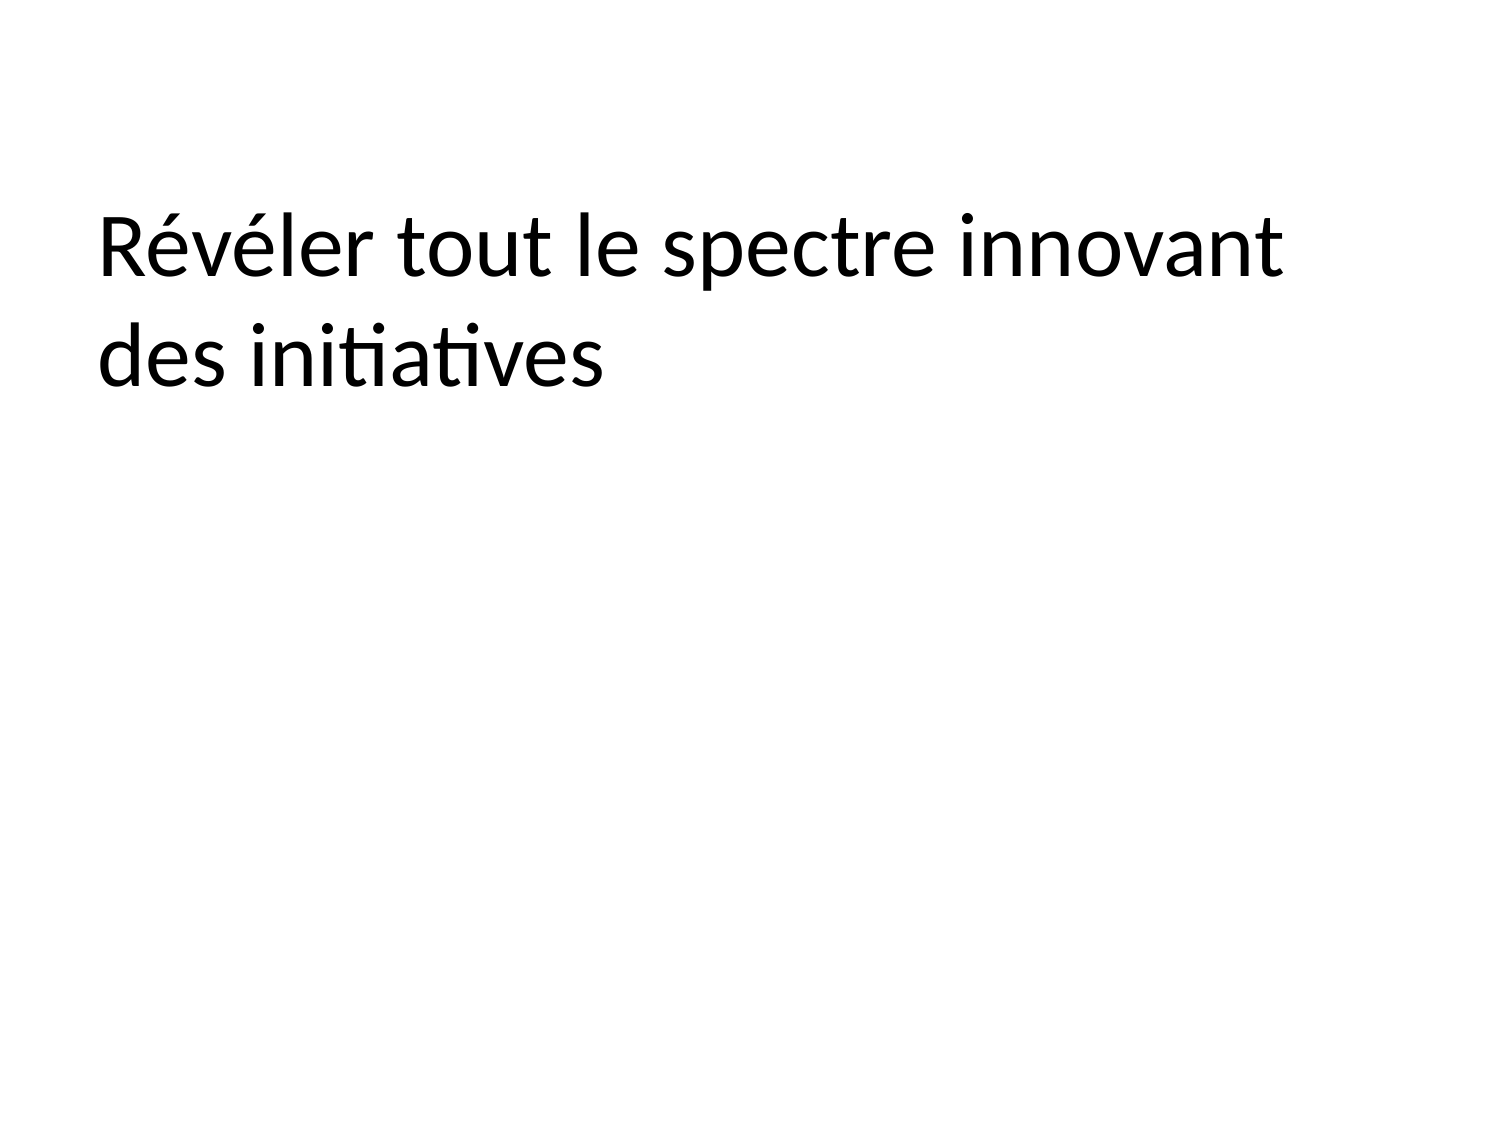

# Révéler tout le spectre innovant des initiatives